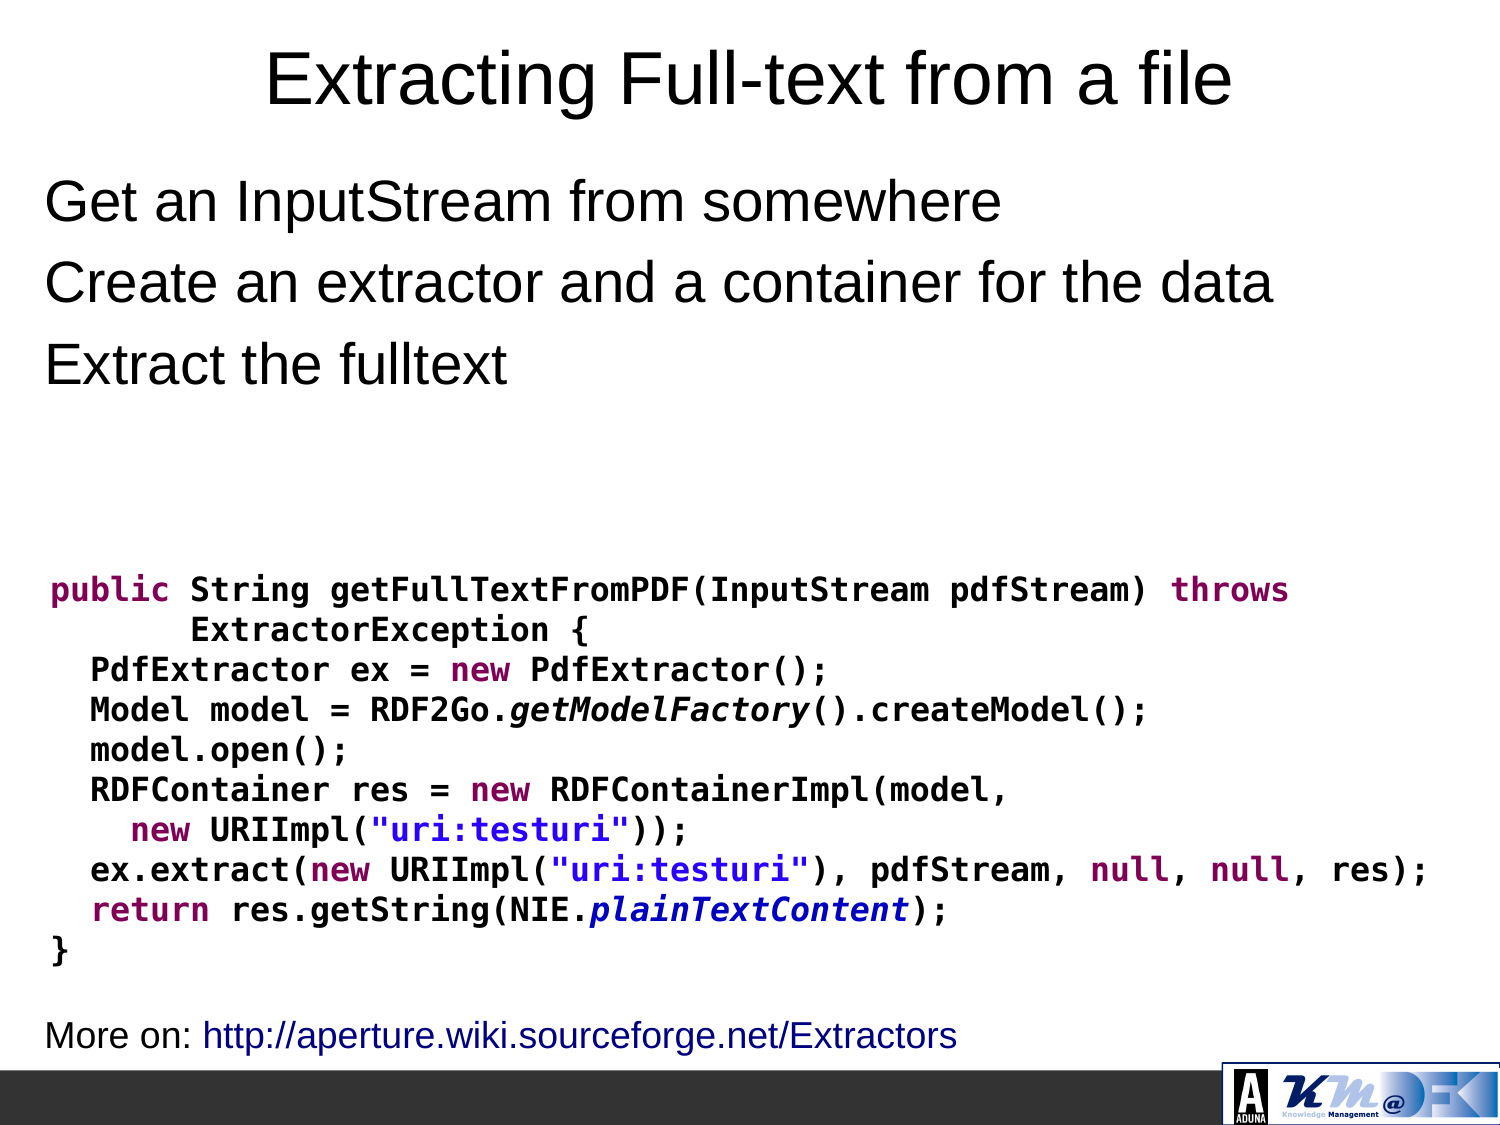

# Extracting Full-text from a file
Get an InputStream from somewhere
Create an extractor and a container for the data
Extract the fulltext
public String getFullTextFromPDF(InputStream pdfStream) throws
 ExtractorException {
 PdfExtractor ex = new PdfExtractor();
 Model model = RDF2Go.getModelFactory().createModel();
 model.open();
 RDFContainer res = new RDFContainerImpl(model,
 new URIImpl("uri:testuri"));
 ex.extract(new URIImpl("uri:testuri"), pdfStream, null, null, res);
 return res.getString(NIE.plainTextContent);
}
More on: http://aperture.wiki.sourceforge.net/Extractors